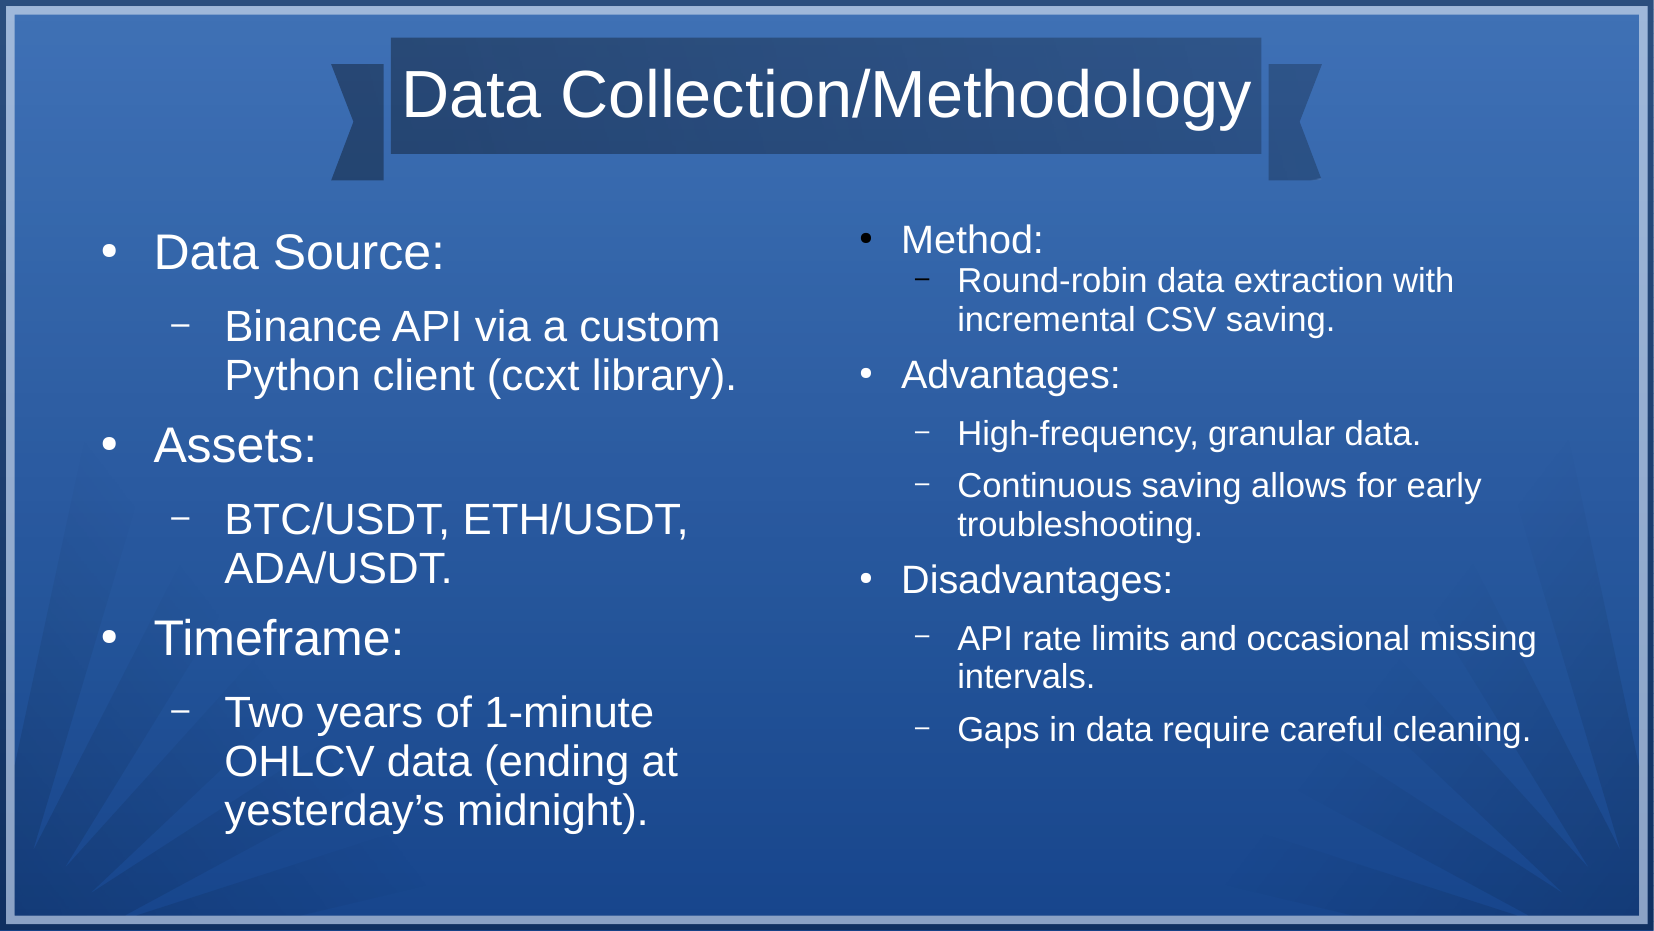

# Data Collection/Methodology
Method:
Round-robin data extraction with incremental CSV saving.
Advantages:
High-frequency, granular data.
Continuous saving allows for early troubleshooting.
Disadvantages:
API rate limits and occasional missing intervals.
Gaps in data require careful cleaning.
Data Source:
Binance API via a custom Python client (ccxt library).
Assets:
BTC/USDT, ETH/USDT, ADA/USDT.
Timeframe:
Two years of 1-minute OHLCV data (ending at yesterday’s midnight).